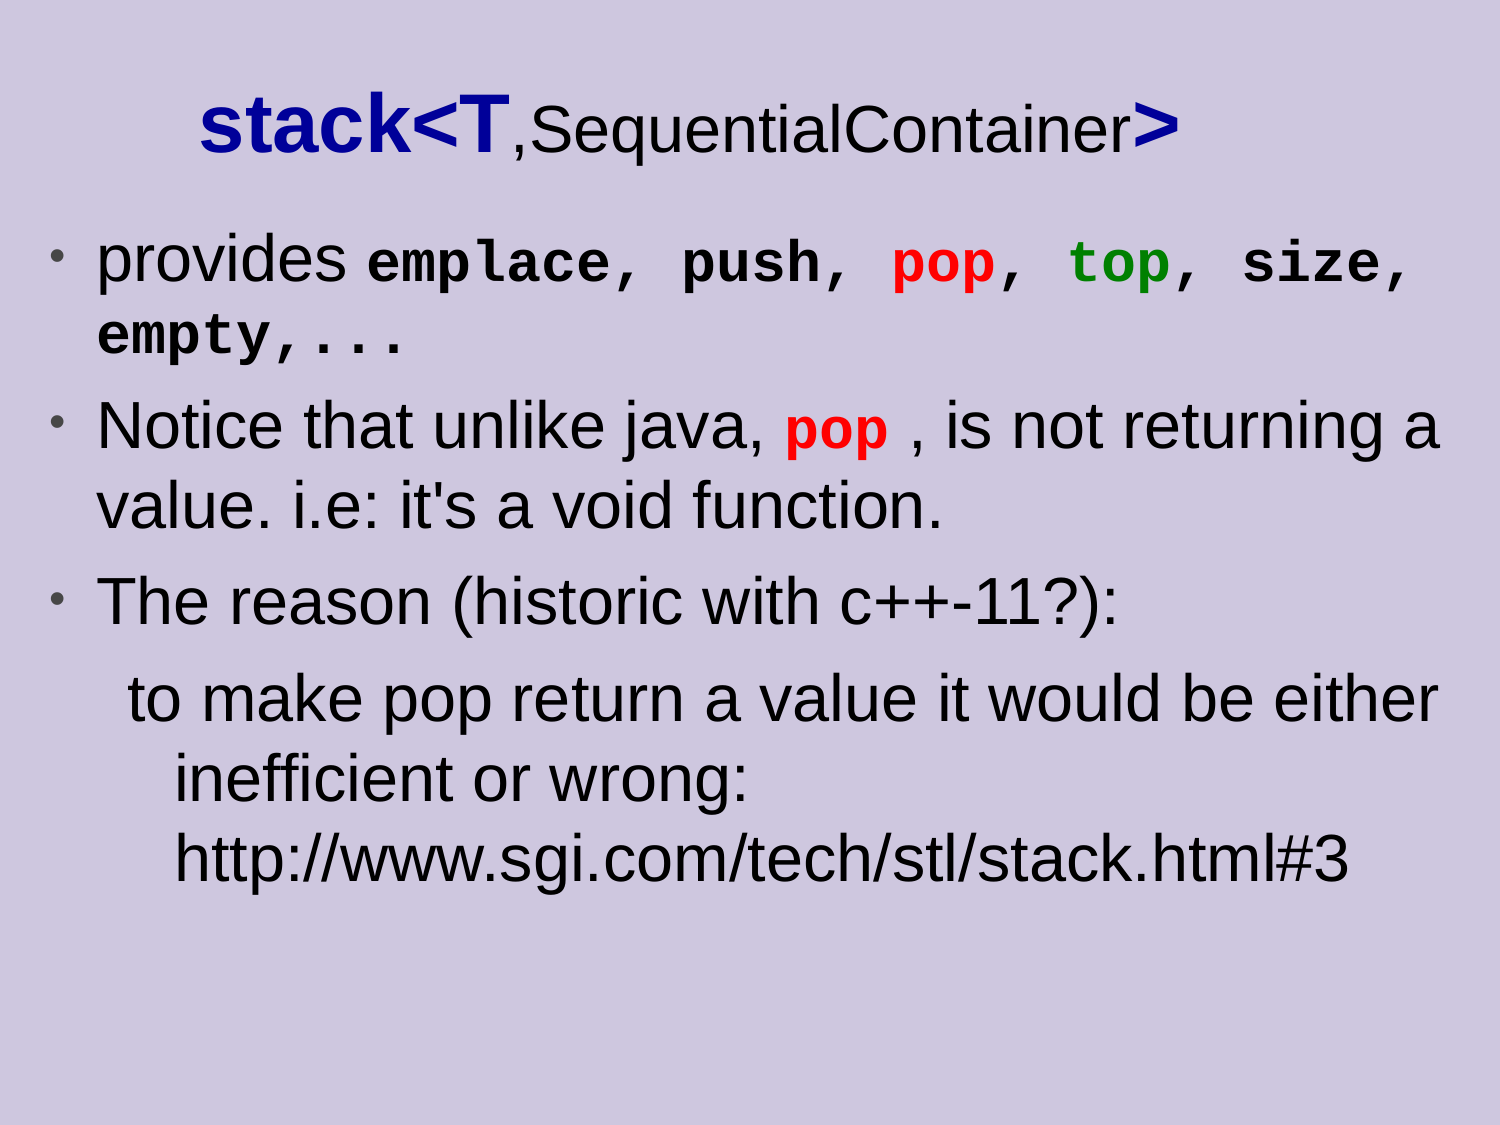

# stack<T,SequentialContainer>
provides emplace, push, pop, top, size, empty,...
Notice that unlike java, pop , is not returning a value. i.e: it's a void function.
The reason (historic with c++-11?):
to make pop return a value it would be either inefficient or wrong: http://www.sgi.com/tech/stl/stack.html#3